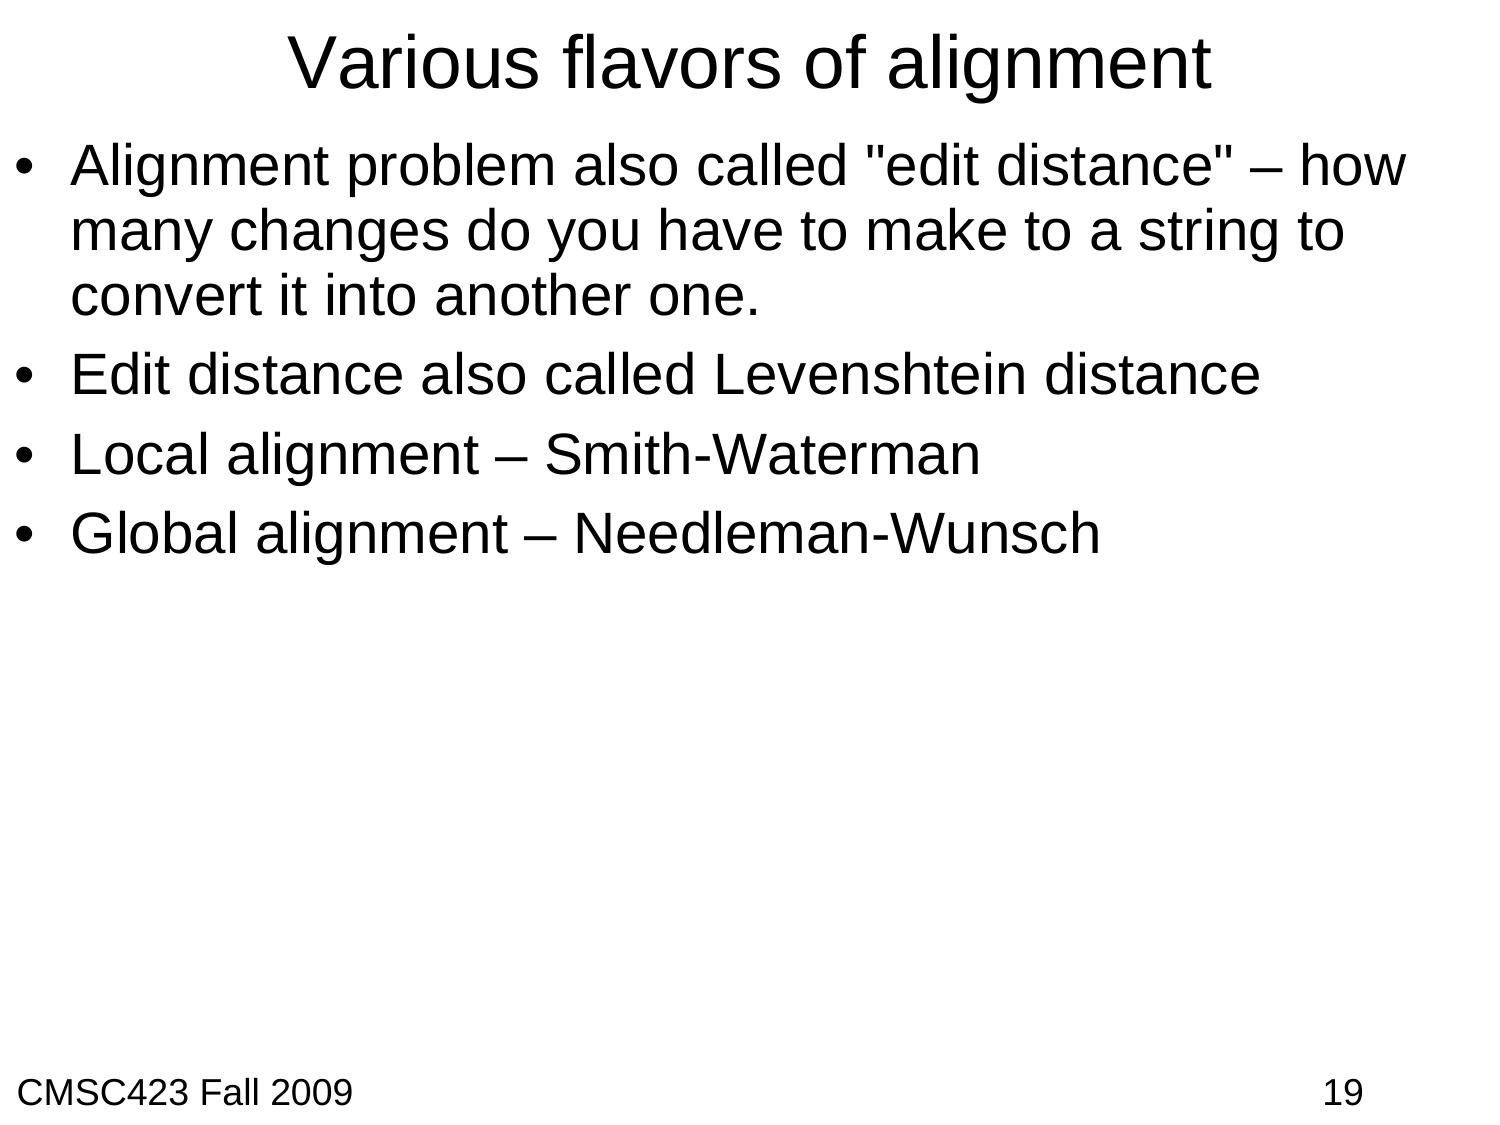

# Various flavors of alignment
Alignment problem also called "edit distance" – how many changes do you have to make to a string to convert it into another one.
Edit distance also called Levenshtein distance
Local alignment – Smith-Waterman
Global alignment – Needleman-Wunsch
CMSC423 Fall 2009
19